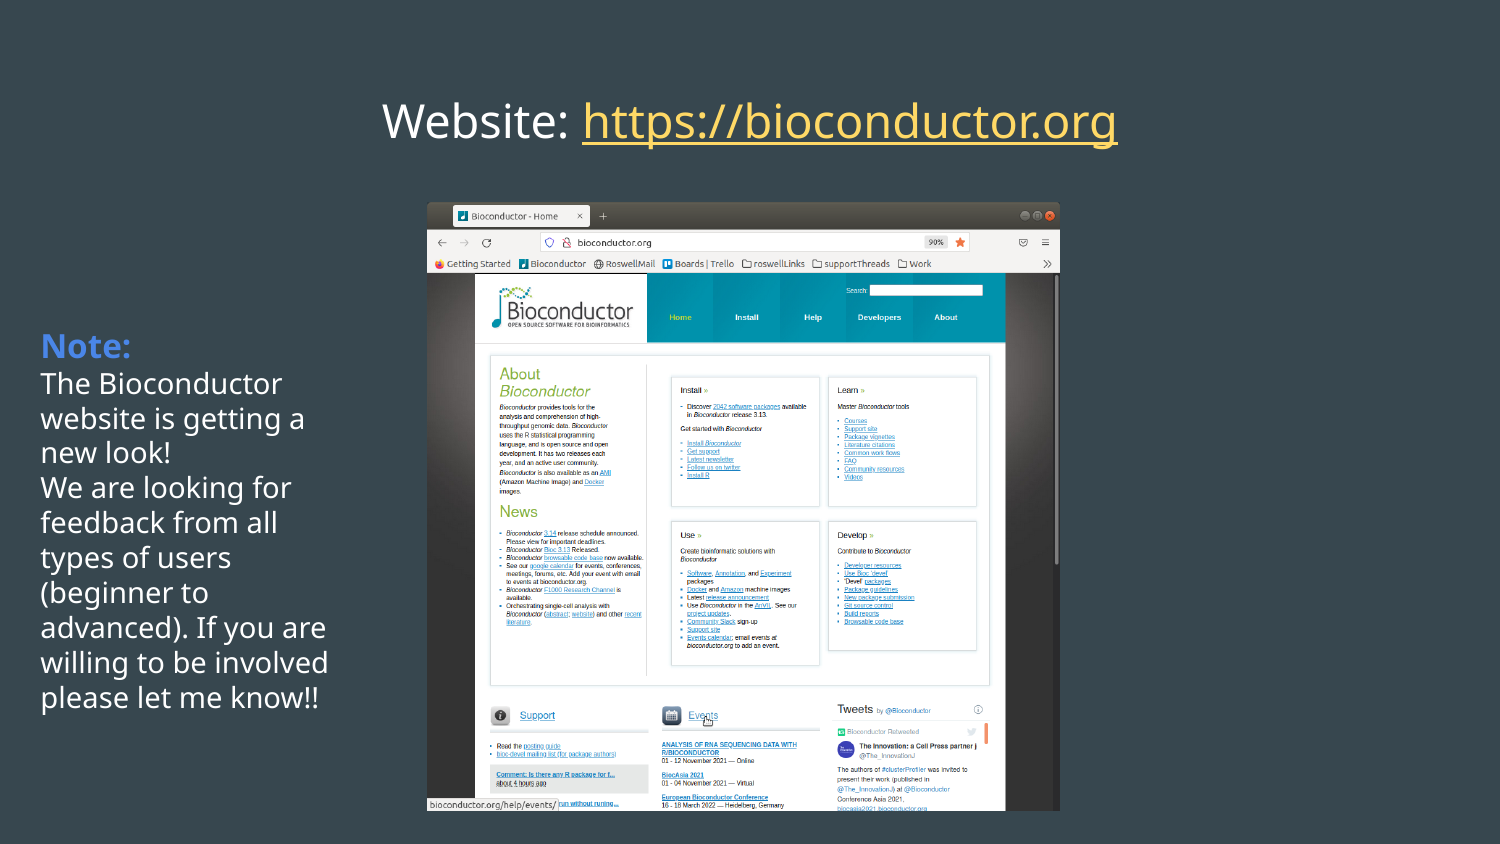

# Website: https://bioconductor.org
Note:
The Bioconductor website is getting a new look!
We are looking for feedback from all types of users (beginner to advanced). If you are willing to be involved please let me know!!